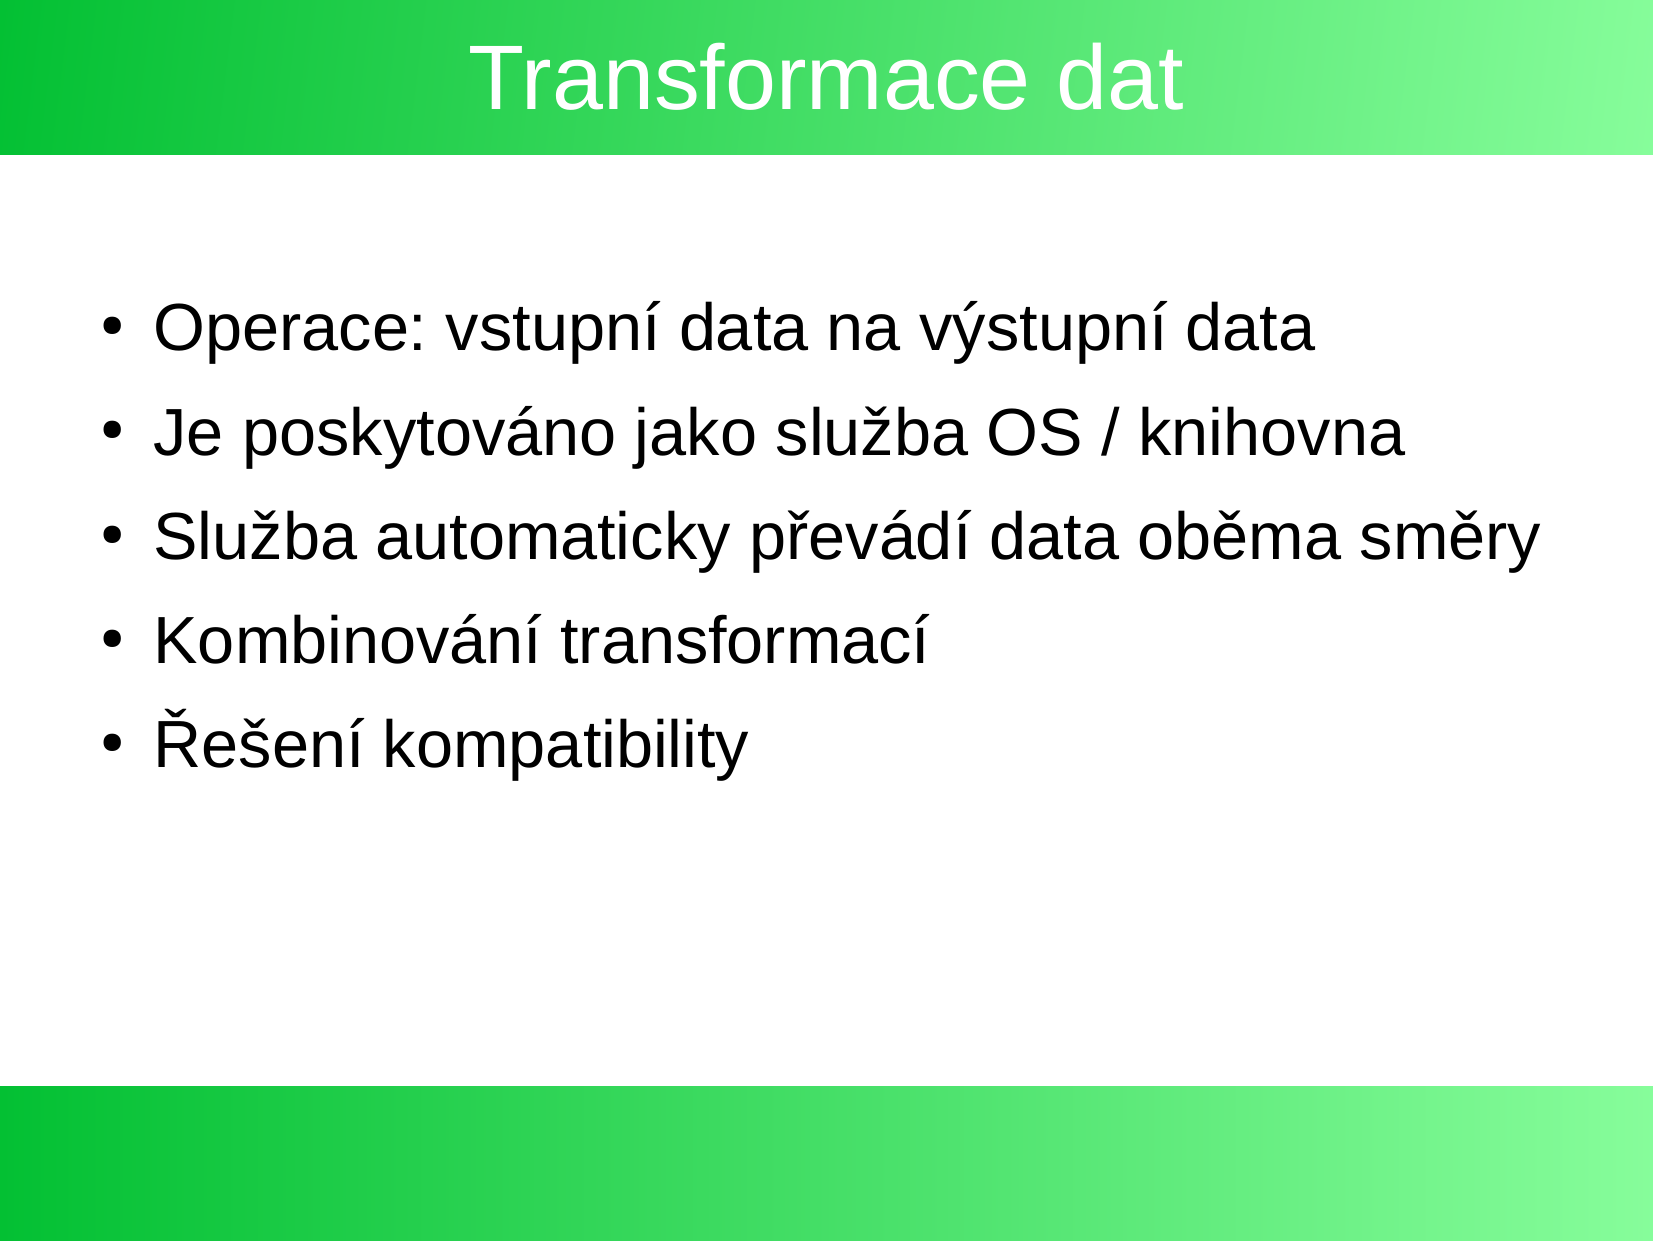

# Transformace dat
Operace: vstupní data na výstupní data
Je poskytováno jako služba OS / knihovna
Služba automaticky převádí data oběma směry
Kombinování transformací
Řešení kompatibility